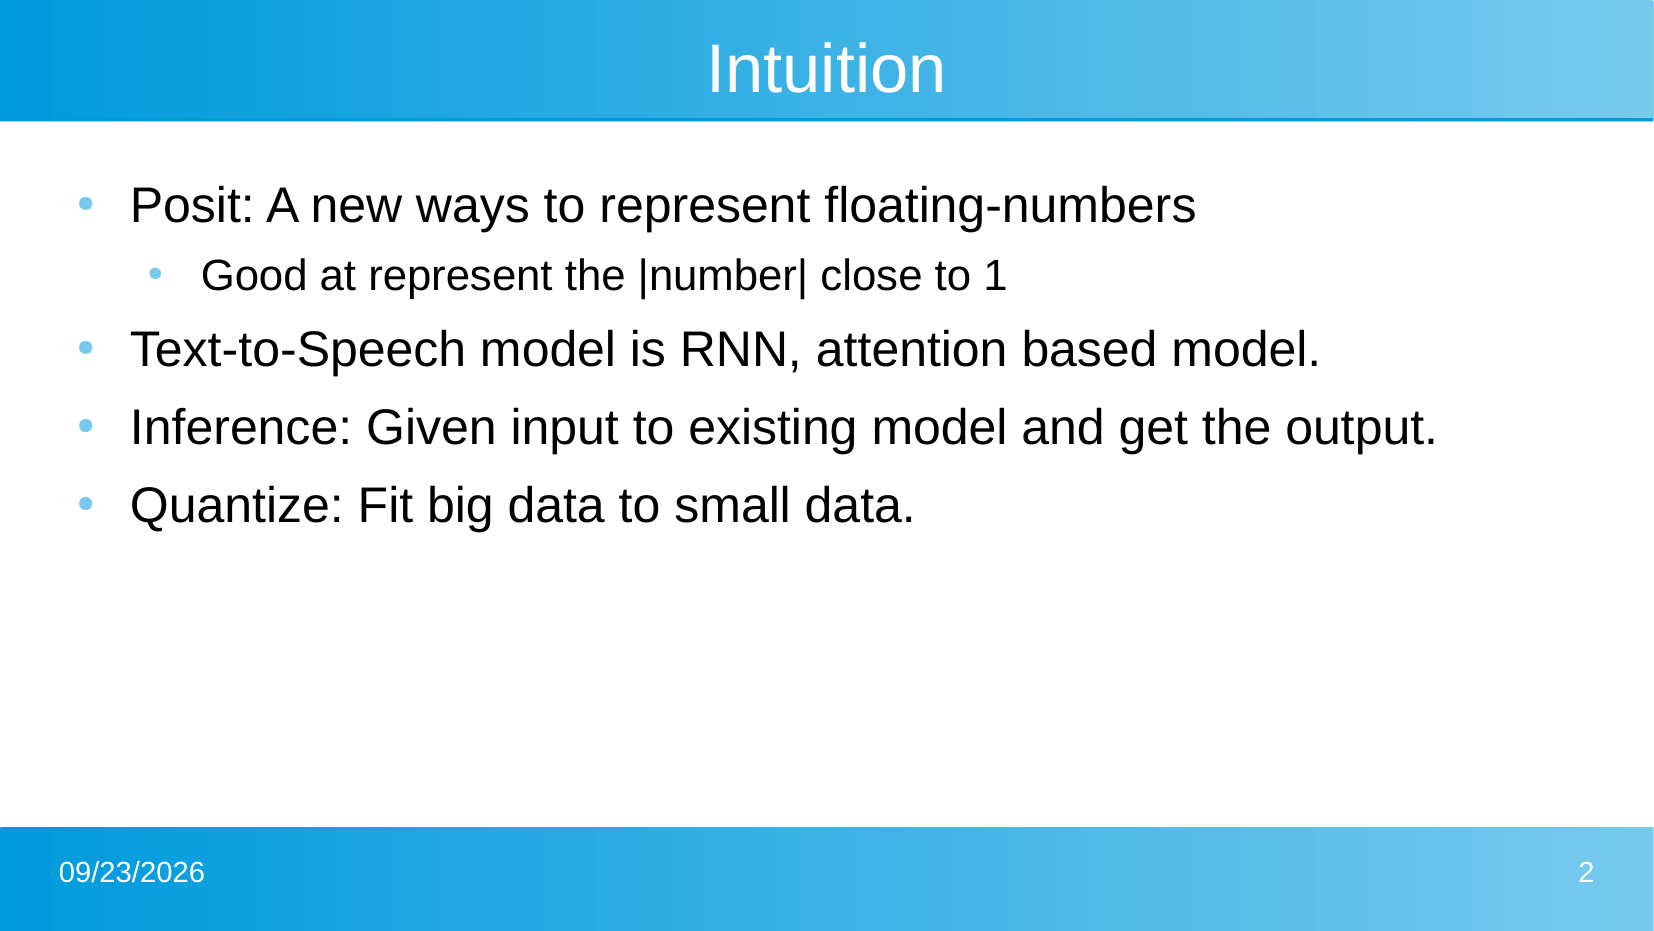

# Intuition
Posit: A new ways to represent floating-numbers
Good at represent the |number| close to 1
Text-to-Speech model is RNN, attention based model.
Inference: Given input to existing model and get the output.
Quantize: Fit big data to small data.
2